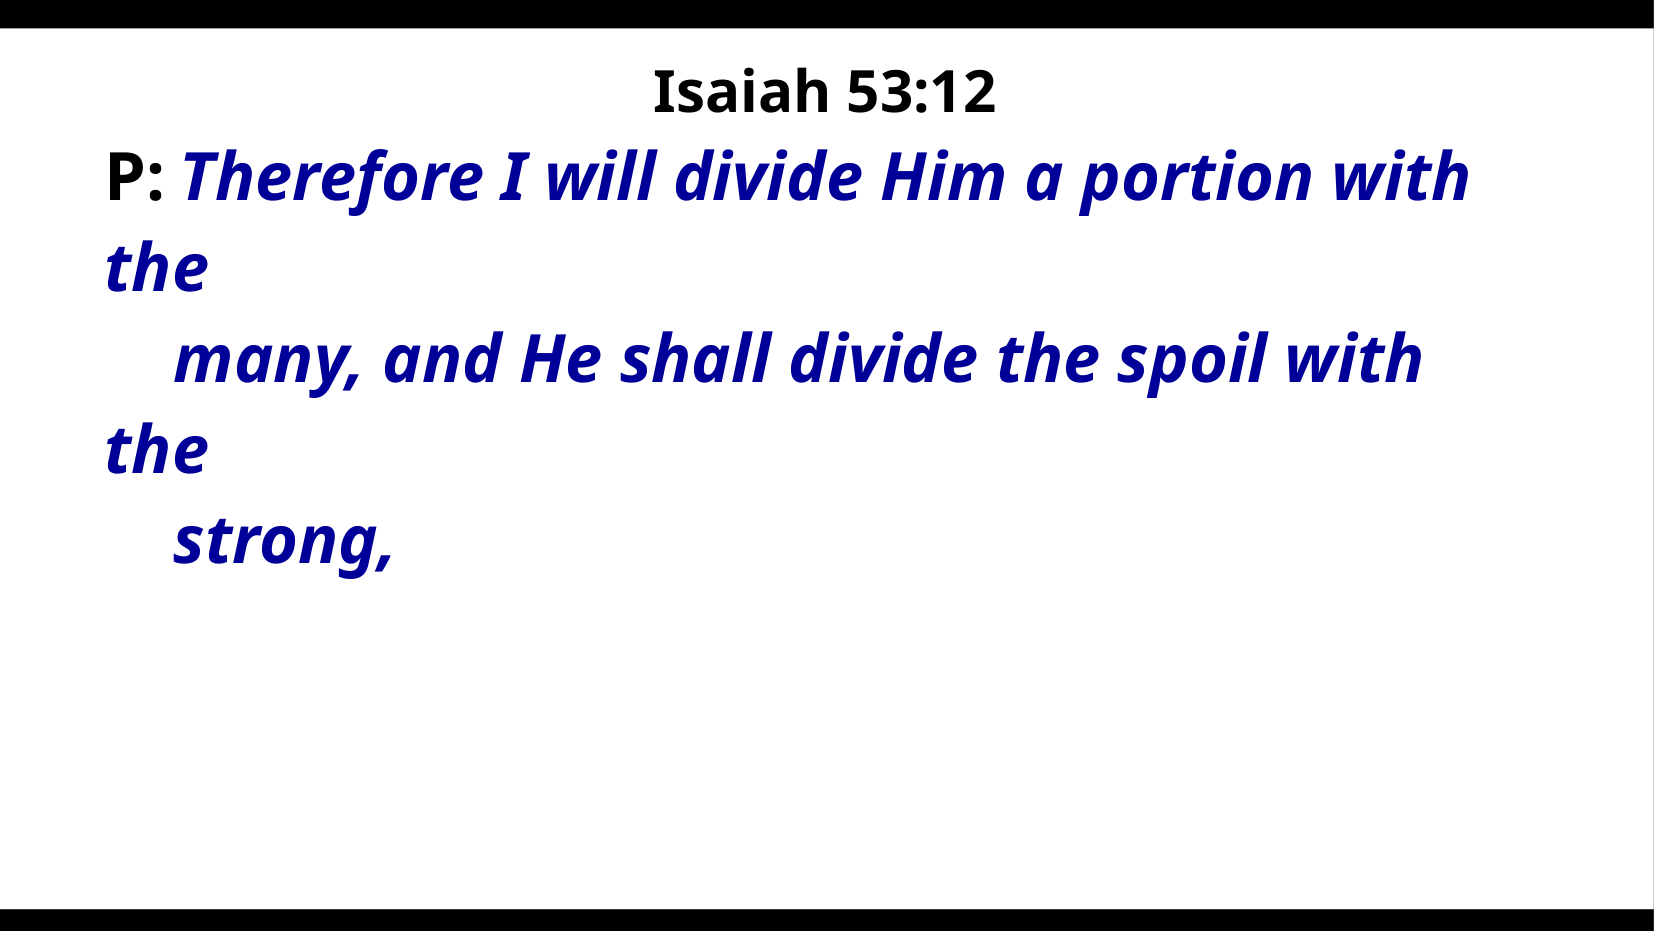

Isaiah 53:12
P:	Therefore I will divide Him a portion with the
 many, and He shall divide the spoil with the
 strong,